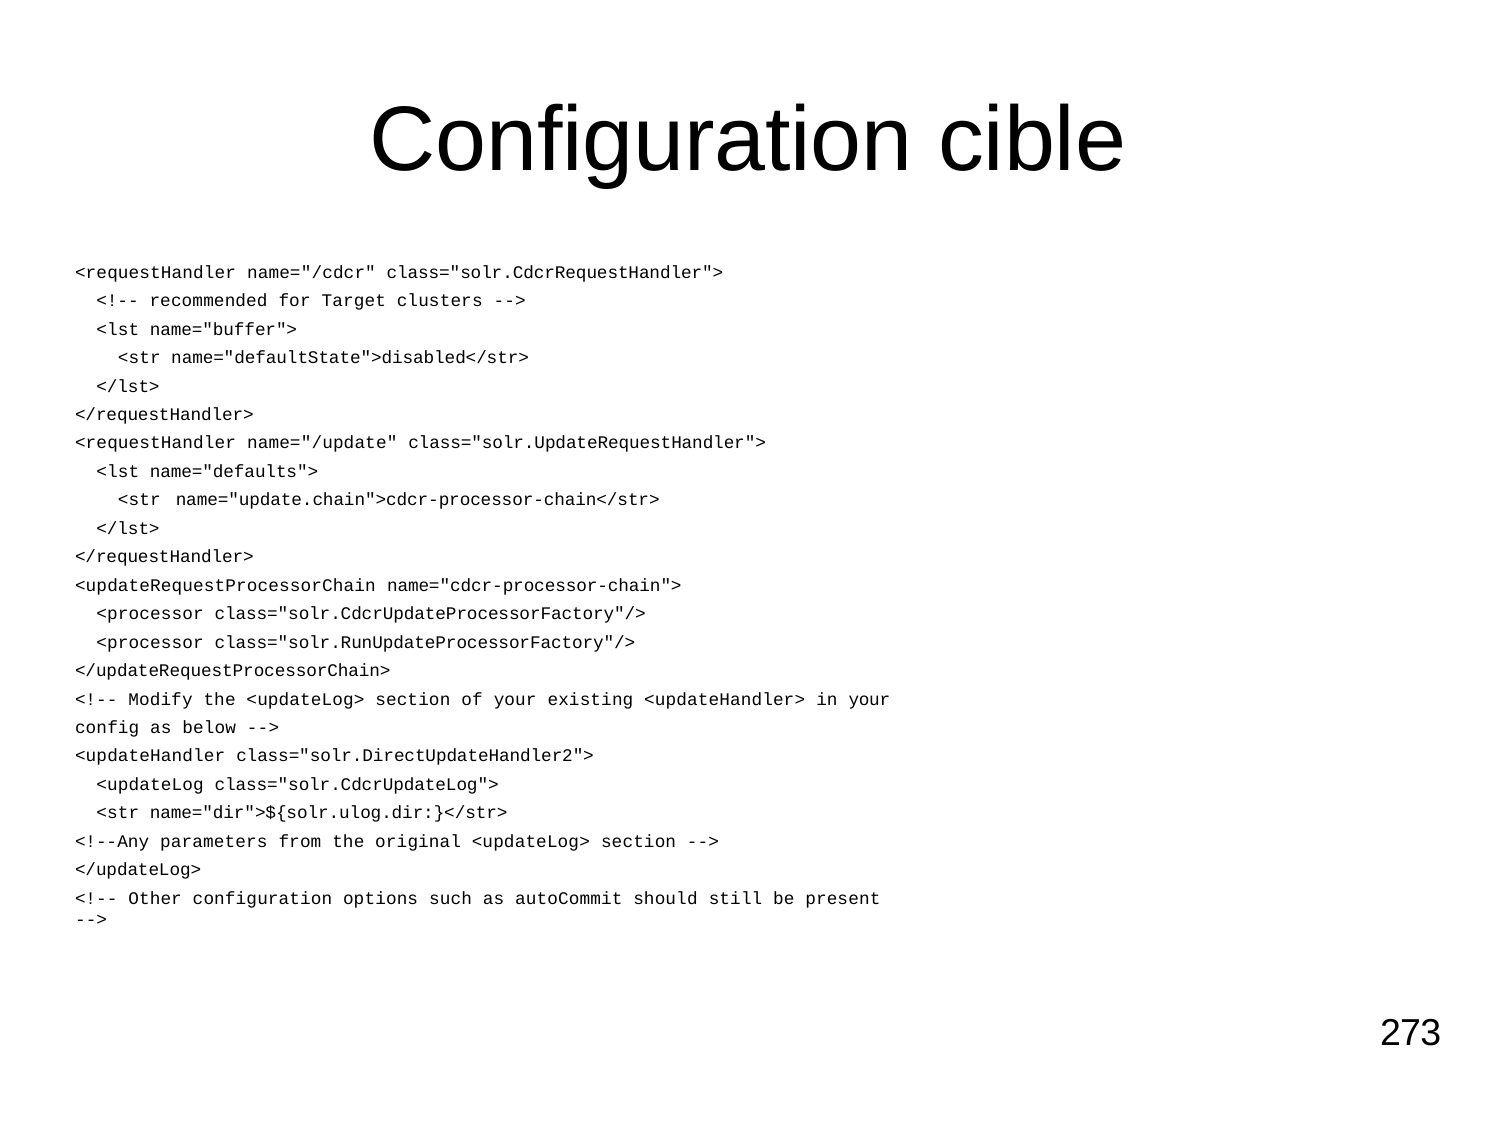

# Configuration cible
<requestHandler name="/cdcr" class="solr.CdcrRequestHandler">
<!-- recommended for Target clusters -->
<lst name="buffer">
<str name="defaultState">disabled</str>
</lst>
</requestHandler>
<requestHandler name="/update" class="solr.UpdateRequestHandler">
<lst name="defaults">
<str name="update.chain">cdcr-processor-chain</str>
</lst>
</requestHandler>
<updateRequestProcessorChain name="cdcr-processor-chain">
<processor class="solr.CdcrUpdateProcessorFactory"/>
<processor class="solr.RunUpdateProcessorFactory"/>
</updateRequestProcessorChain>
<!-- Modify the <updateLog> section of your existing <updateHandler> in your config as below -->
<updateHandler class="solr.DirectUpdateHandler2">
<updateLog class="solr.CdcrUpdateLog">
<str name="dir">${solr.ulog.dir:}</str>
<!--Any parameters from the original <updateLog> section -->
</updateLog>
<!-- Other configuration options such as autoCommit should still be present -->
273